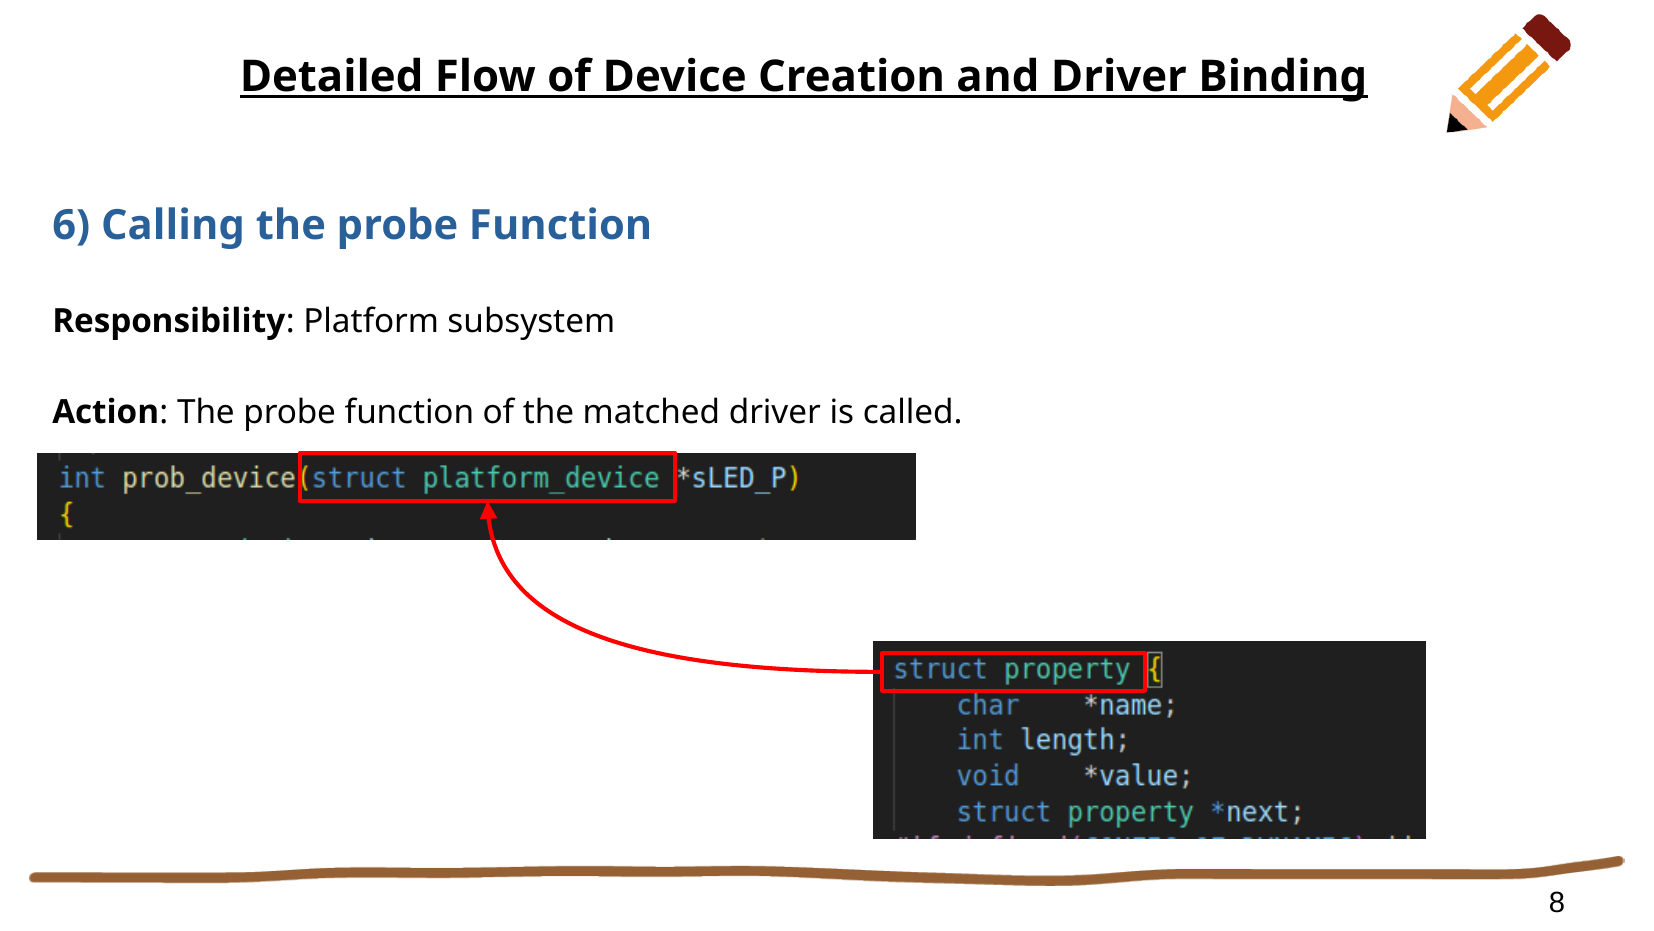

Detailed Flow of Device Creation and Driver Binding
6) Calling the probe Function
Responsibility: Platform subsystem
Action: The probe function of the matched driver is called.
8